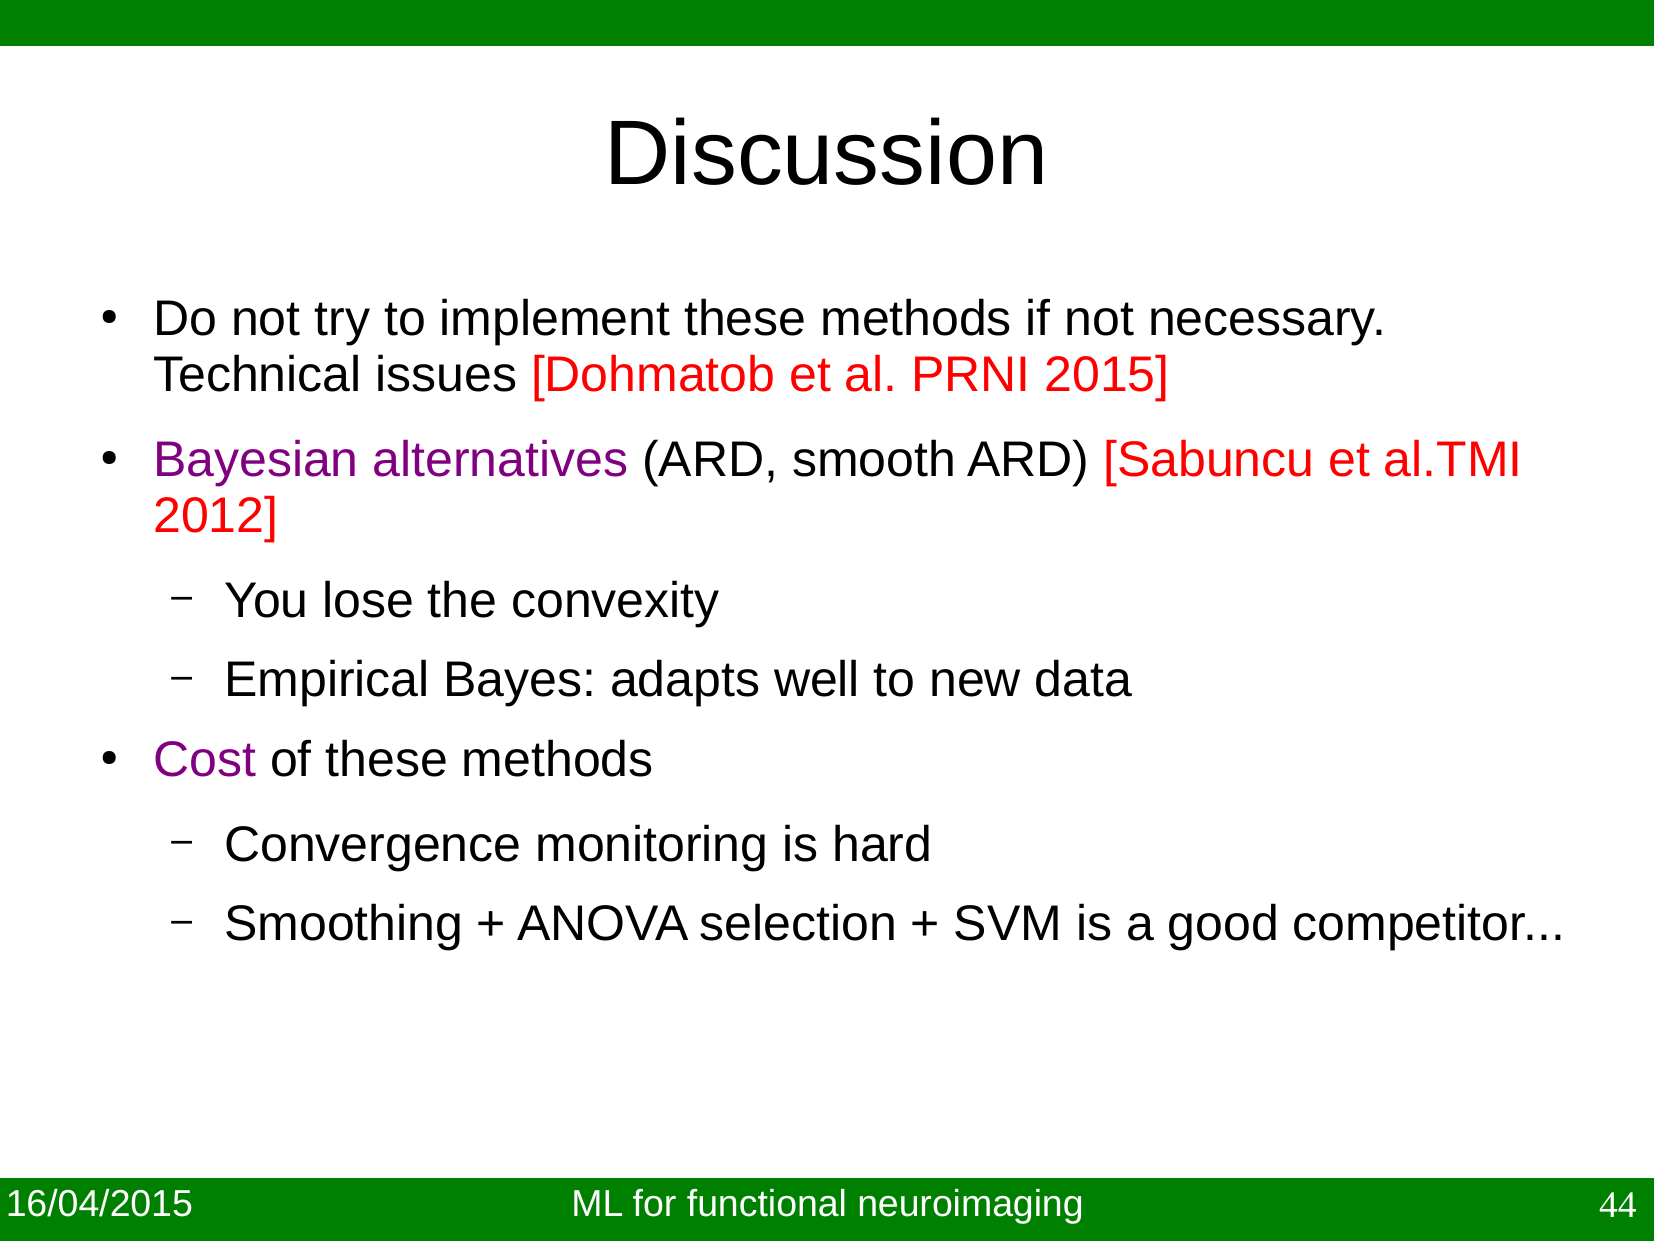

# Discussion
Do not try to implement these methods if not necessary. Technical issues [Dohmatob et al. PRNI 2015]
Bayesian alternatives (ARD, smooth ARD) [Sabuncu et al.TMI 2012]
You lose the convexity
Empirical Bayes: adapts well to new data
Cost of these methods
Convergence monitoring is hard
Smoothing + ANOVA selection + SVM is a good competitor...
44